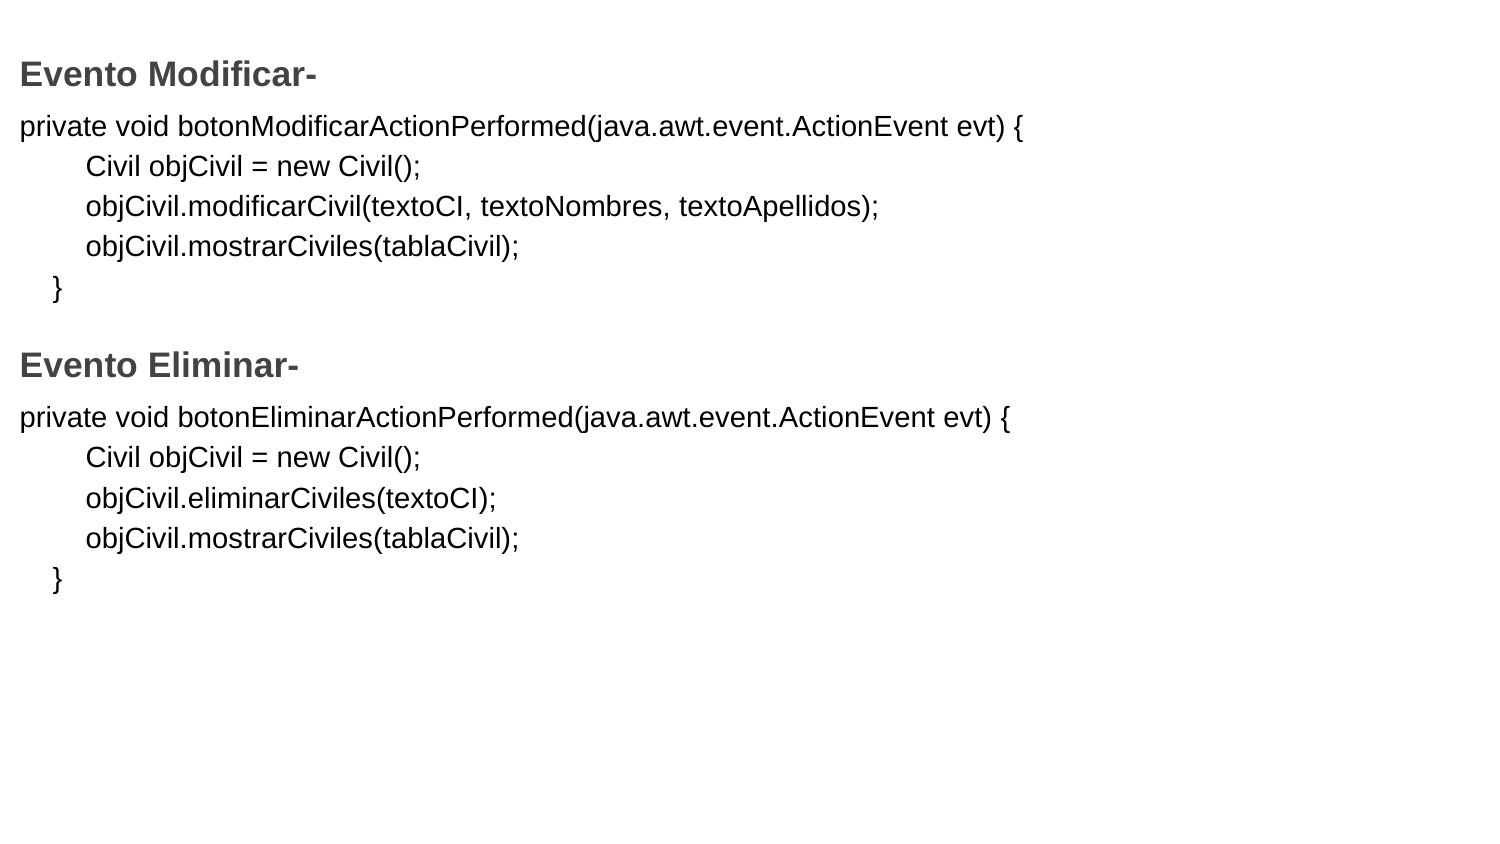

Evento Modificar-
private void botonModificarActionPerformed(java.awt.event.ActionEvent evt) {
 Civil objCivil = new Civil();
 objCivil.modificarCivil(textoCI, textoNombres, textoApellidos);
 objCivil.mostrarCiviles(tablaCivil);
 }
Evento Eliminar-
private void botonEliminarActionPerformed(java.awt.event.ActionEvent evt) {
 Civil objCivil = new Civil();
 objCivil.eliminarCiviles(textoCI);
 objCivil.mostrarCiviles(tablaCivil);
 }